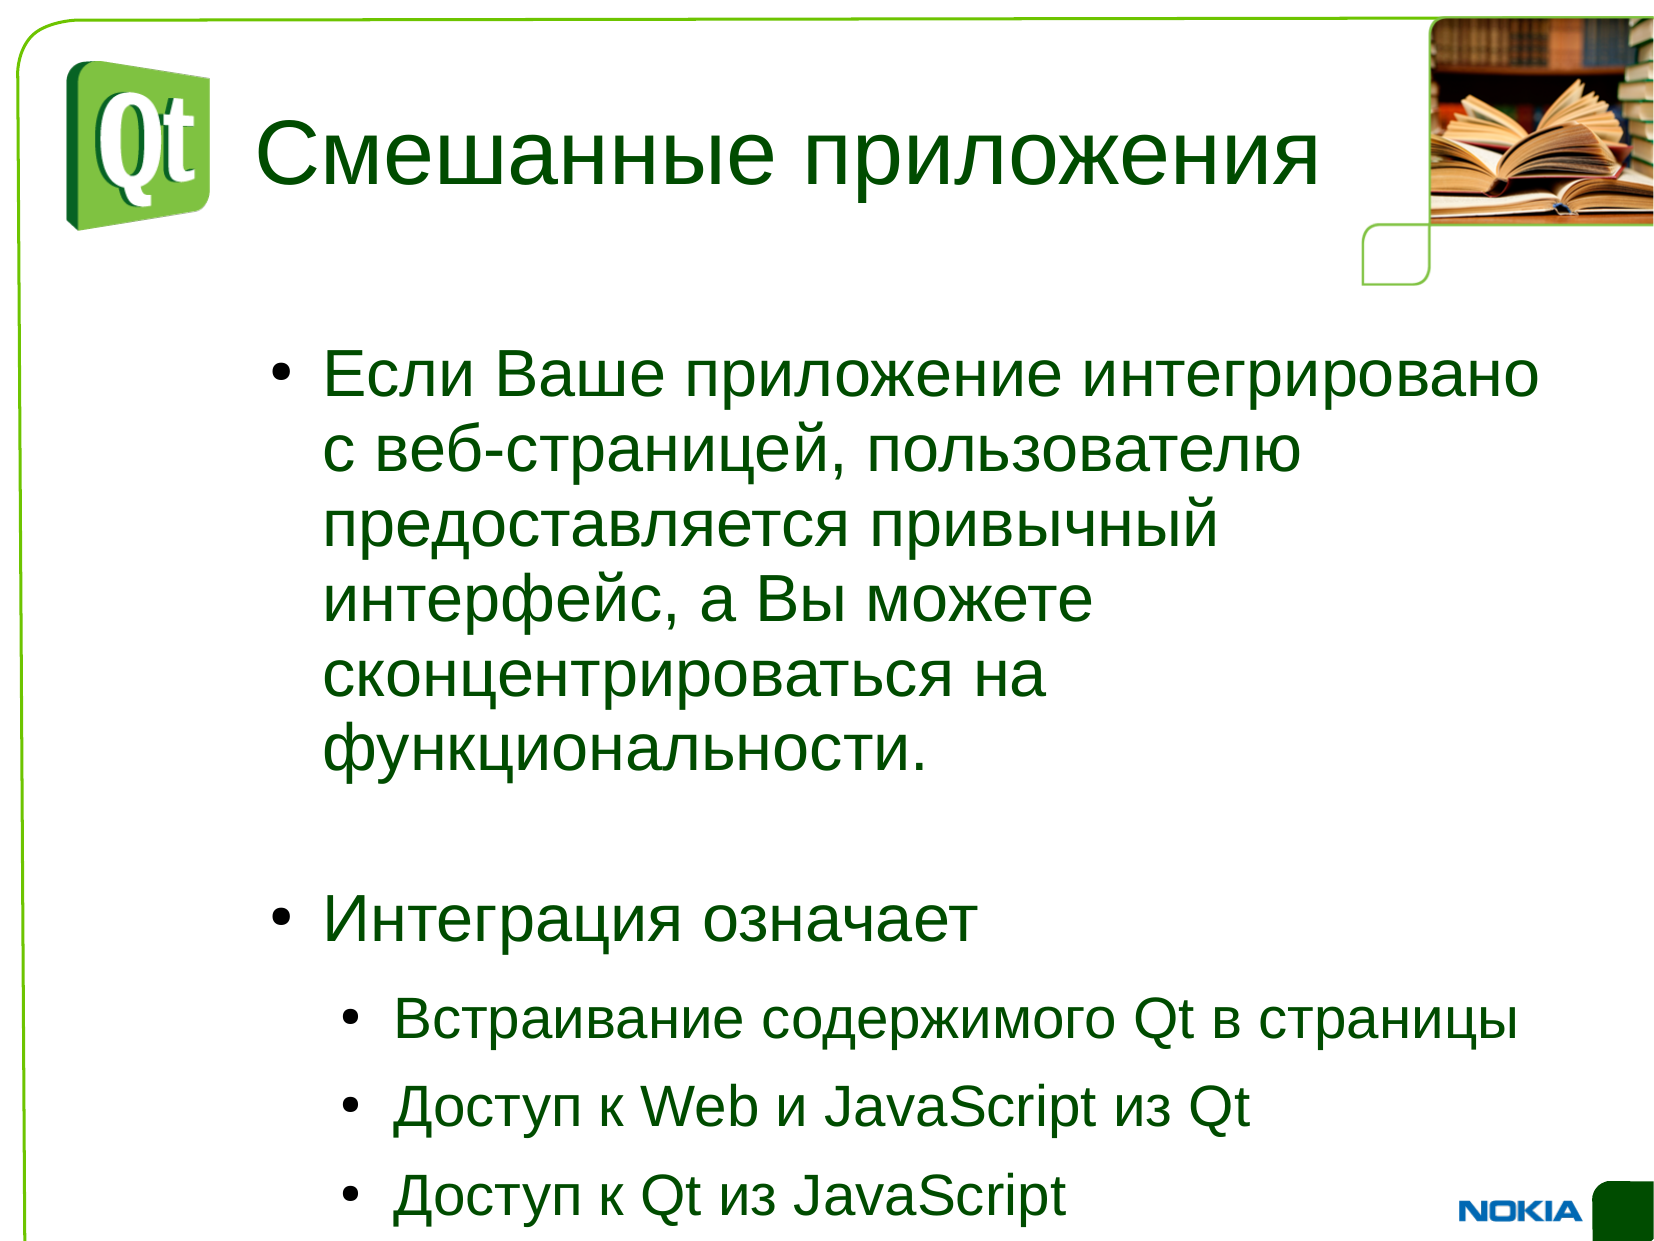

# Смешанные приложения
Если Ваше приложение интегрировано с веб-страницей, пользователю предоставляется привычный интерфейс, а Вы можете сконцентрироваться на функциональности.
Интеграция означает
Встраивание содержимого Qt в страницы
Доступ к Web и JavaScript из Qt
Доступ к Qt из JavaScript